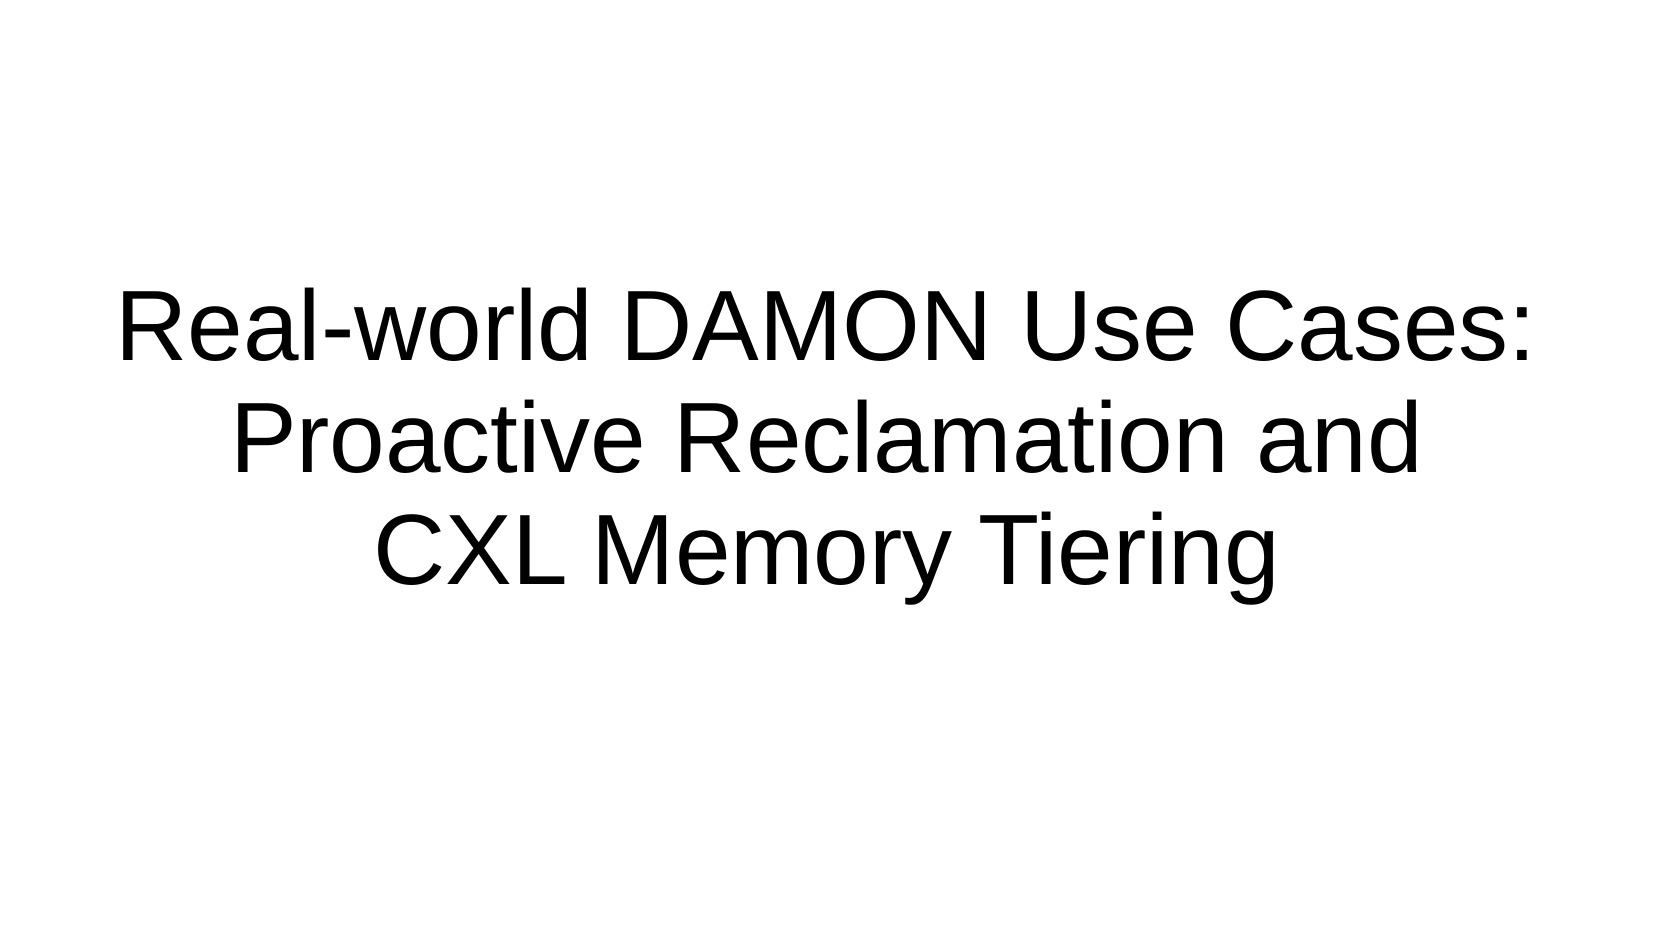

Real-world DAMON Use Cases:
Proactive Reclamation and
CXL Memory Tiering